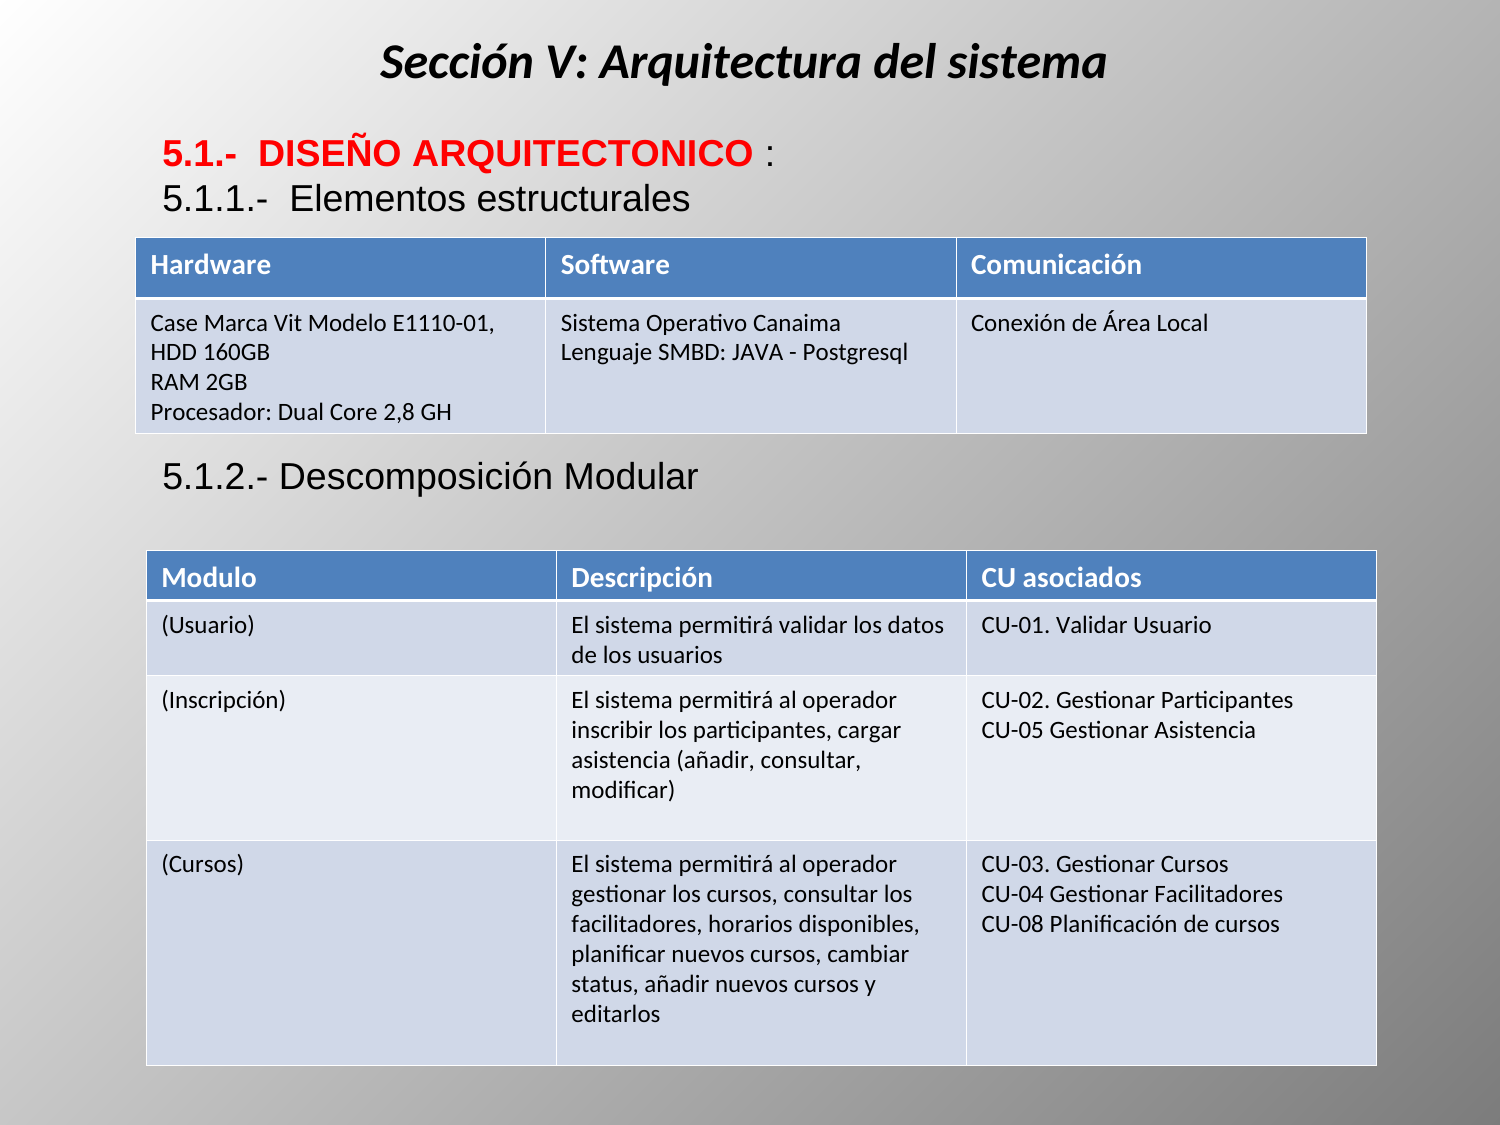

# Sección V: Arquitectura del sistema
5.1.- DISEÑO ARQUITECTONICO :
5.1.1.- Elementos estructurales
| Hardware | Software | Comunicación |
| --- | --- | --- |
| Case Marca Vit Modelo E1110-01, HDD 160GB RAM 2GB Procesador: Dual Core 2,8 GH | Sistema Operativo Canaima Lenguaje SMBD: JAVA - Postgresql | Conexión de Área Local |
5.1.2.- Descomposición Modular
| Modulo | Descripción | CU asociados |
| --- | --- | --- |
| (Usuario) | El sistema permitirá validar los datos de los usuarios | CU-01. Validar Usuario |
| (Inscripción) | El sistema permitirá al operador inscribir los participantes, cargar asistencia (añadir, consultar, modificar) | CU-02. Gestionar Participantes CU-05 Gestionar Asistencia |
| (Cursos) | El sistema permitirá al operador gestionar los cursos, consultar los facilitadores, horarios disponibles, planificar nuevos cursos, cambiar status, añadir nuevos cursos y editarlos | CU-03. Gestionar Cursos CU-04 Gestionar Facilitadores CU-08 Planificación de cursos |